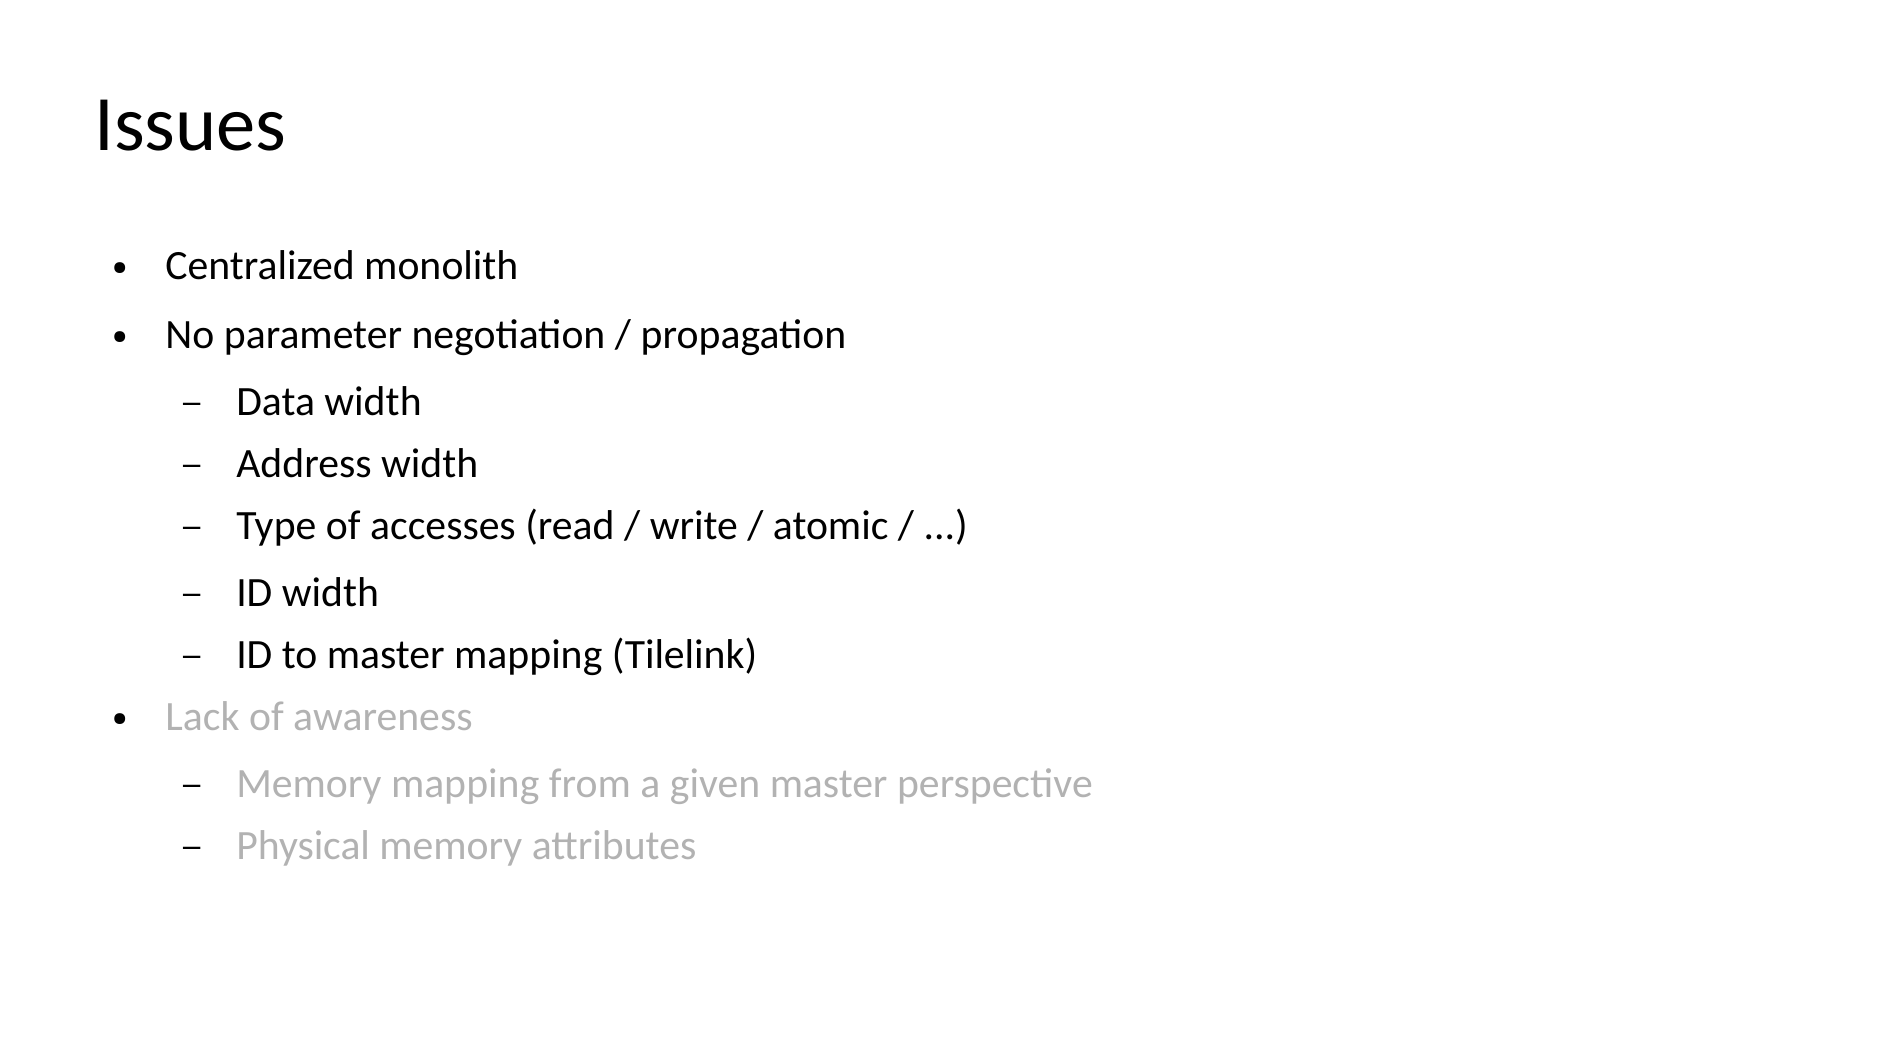

# Issues
Centralized monolith
No parameter negotiation / propagation
Data width
Address width
Type of accesses (read / write / atomic / ...)
ID width
ID to master mapping (Tilelink)
Lack of awareness
Memory mapping from a given master perspective
Physical memory attributes